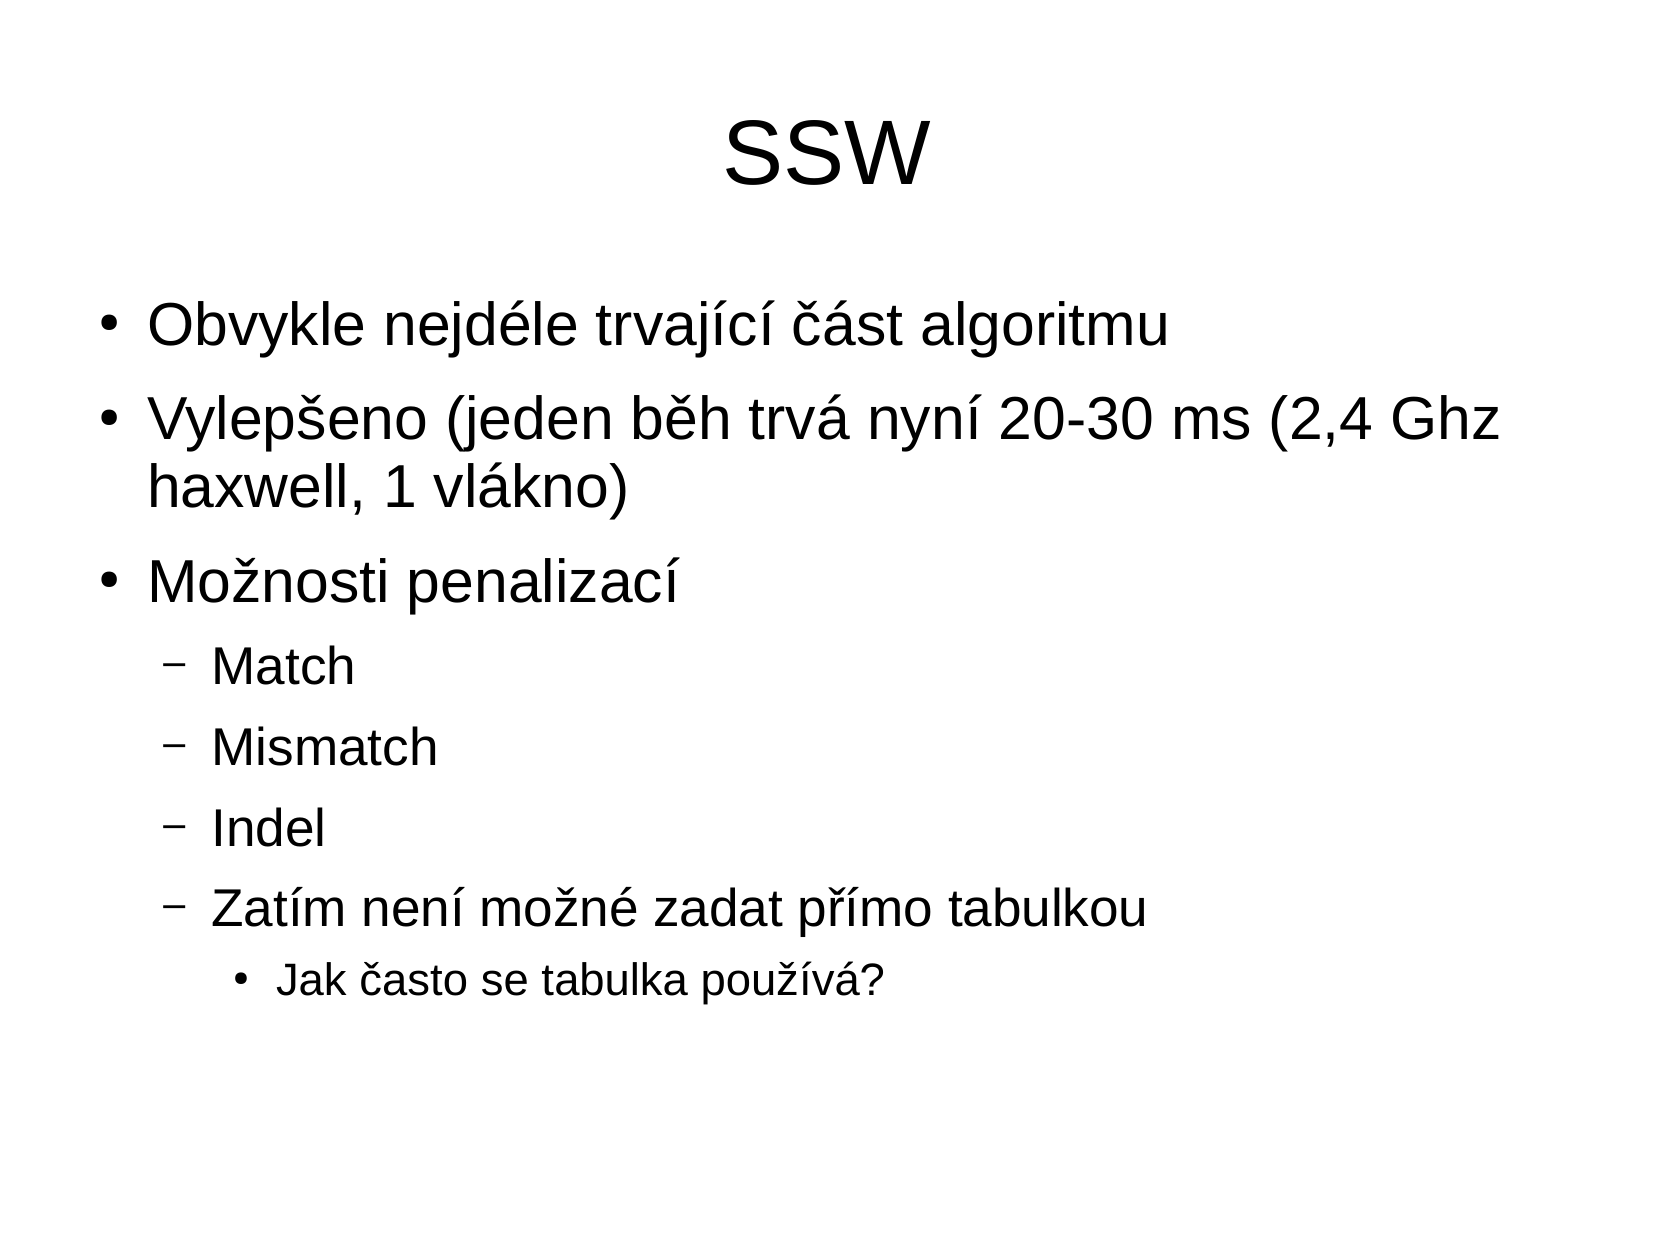

# SSW
Obvykle nejdéle trvající část algoritmu
Vylepšeno (jeden běh trvá nyní 20-30 ms (2,4 Ghz haxwell, 1 vlákno)
Možnosti penalizací
Match
Mismatch
Indel
Zatím není možné zadat přímo tabulkou
Jak často se tabulka používá?